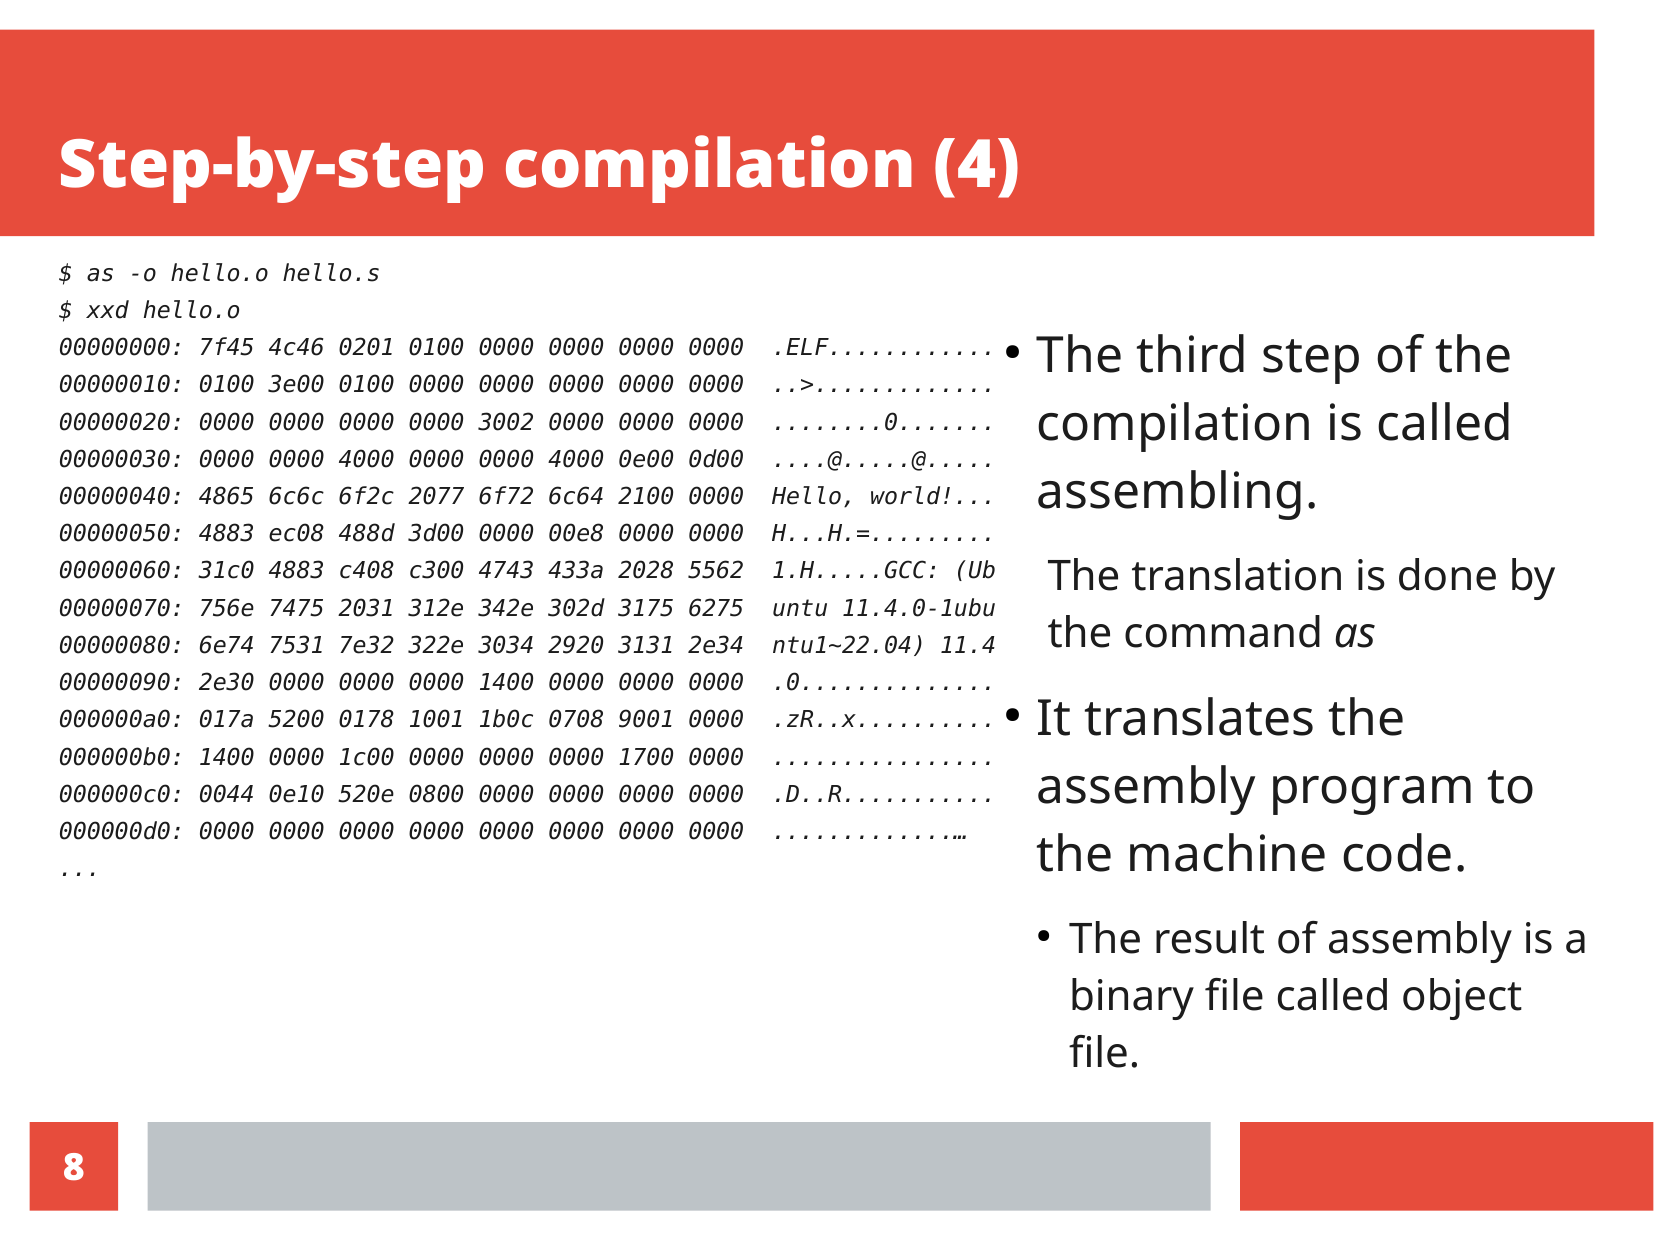

# Step-by-step compilation (4)
$ as -o hello.o hello.s
$ xxd hello.o
00000000: 7f45 4c46 0201 0100 0000 0000 0000 0000 .ELF............
00000010: 0100 3e00 0100 0000 0000 0000 0000 0000 ..>.............
00000020: 0000 0000 0000 0000 3002 0000 0000 0000 ........0.......
00000030: 0000 0000 4000 0000 0000 4000 0e00 0d00 ....@.....@.....
00000040: 4865 6c6c 6f2c 2077 6f72 6c64 2100 0000 Hello, world!...
00000050: 4883 ec08 488d 3d00 0000 00e8 0000 0000 H...H.=.........
00000060: 31c0 4883 c408 c300 4743 433a 2028 5562 1.H.....GCC: (Ub
00000070: 756e 7475 2031 312e 342e 302d 3175 6275 untu 11.4.0-1ubu
00000080: 6e74 7531 7e32 322e 3034 2920 3131 2e34 ntu1~22.04) 11.4
00000090: 2e30 0000 0000 0000 1400 0000 0000 0000 .0..............
000000a0: 017a 5200 0178 1001 1b0c 0708 9001 0000 .zR..x..........
000000b0: 1400 0000 1c00 0000 0000 0000 1700 0000 ................
000000c0: 0044 0e10 520e 0800 0000 0000 0000 0000 .D..R...........
000000d0: 0000 0000 0000 0000 0000 0000 0000 0000 .............…
...
The third step of the compilation is called assembling.
The translation is done by the command as
It translates the assembly program to the machine code.
The result of assembly is a binary file called object file.
8